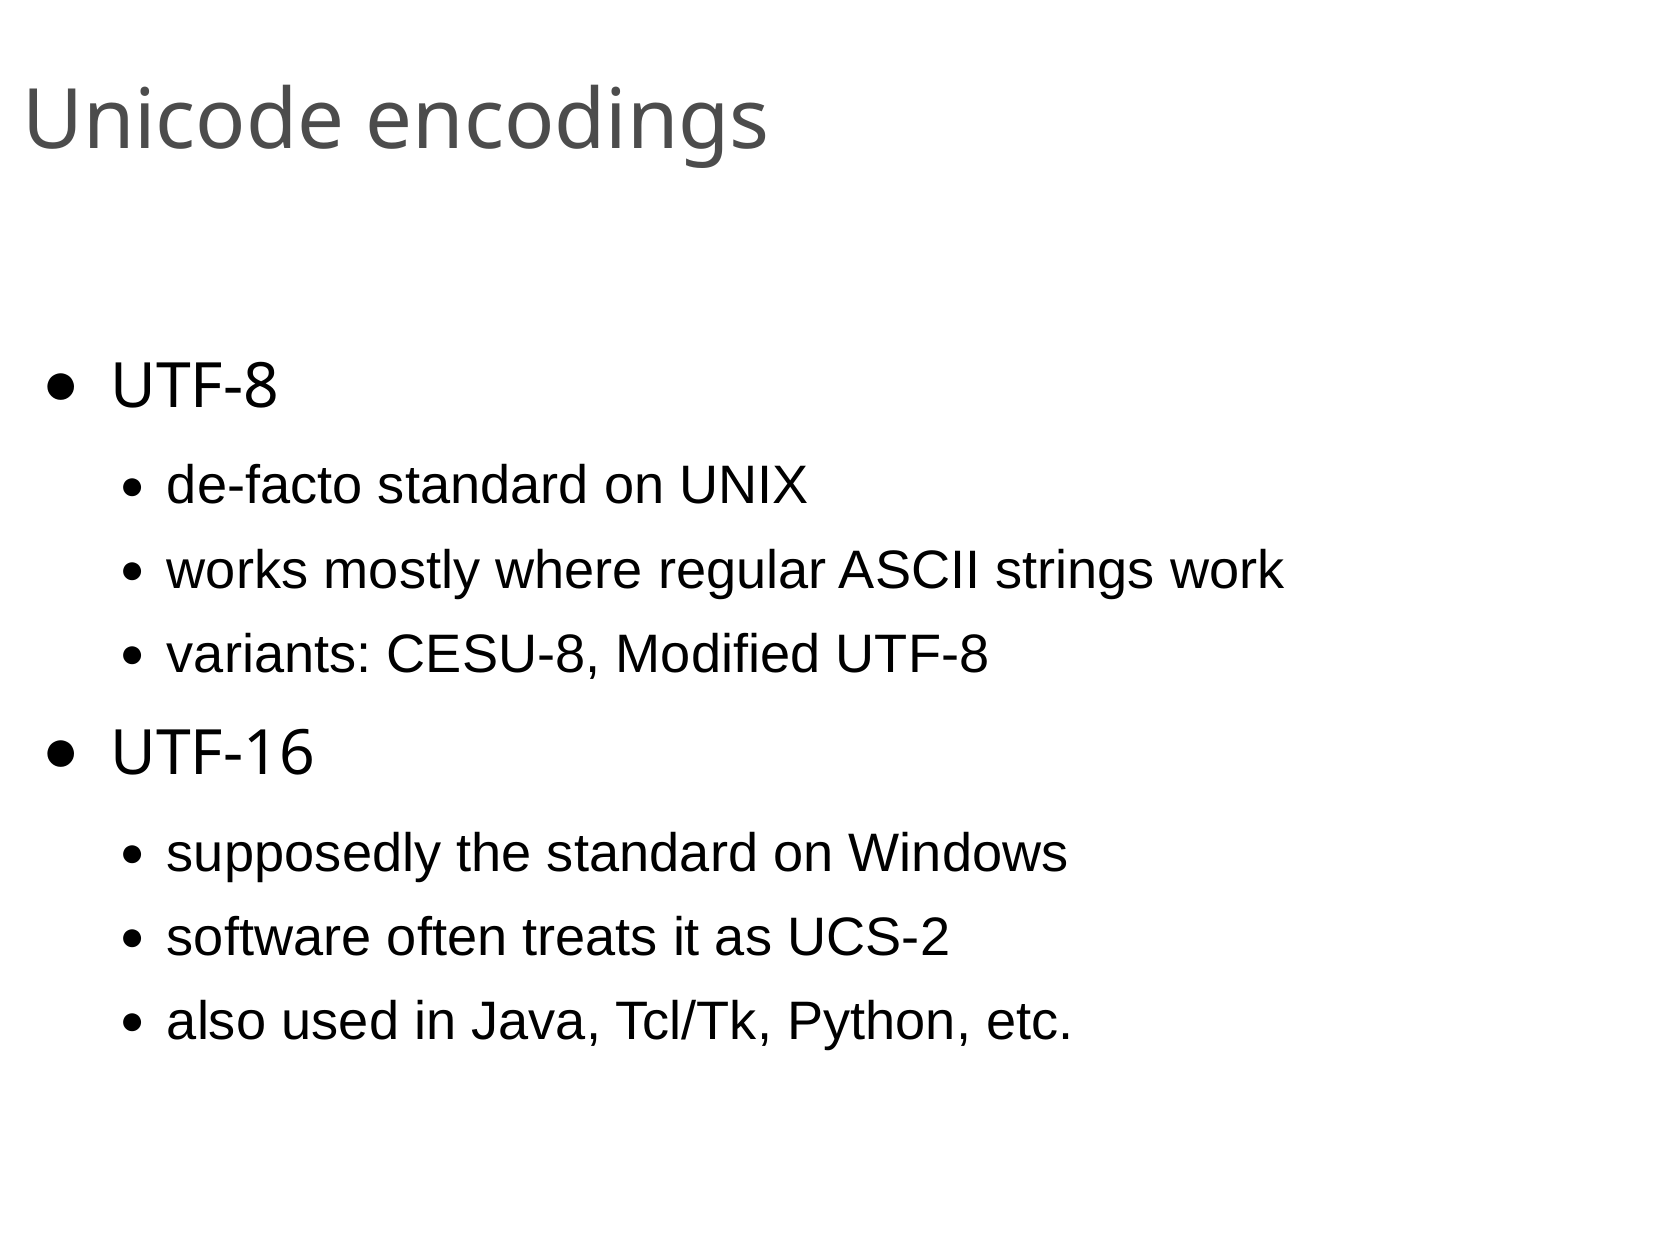

# Unicode encodings
UTF-8
de-facto standard on UNIX
works mostly where regular ASCII strings work
variants: CESU-8, Modified UTF-8
UTF-16
supposedly the standard on Windows
software often treats it as UCS-2
also used in Java, Tcl/Tk, Python, etc.